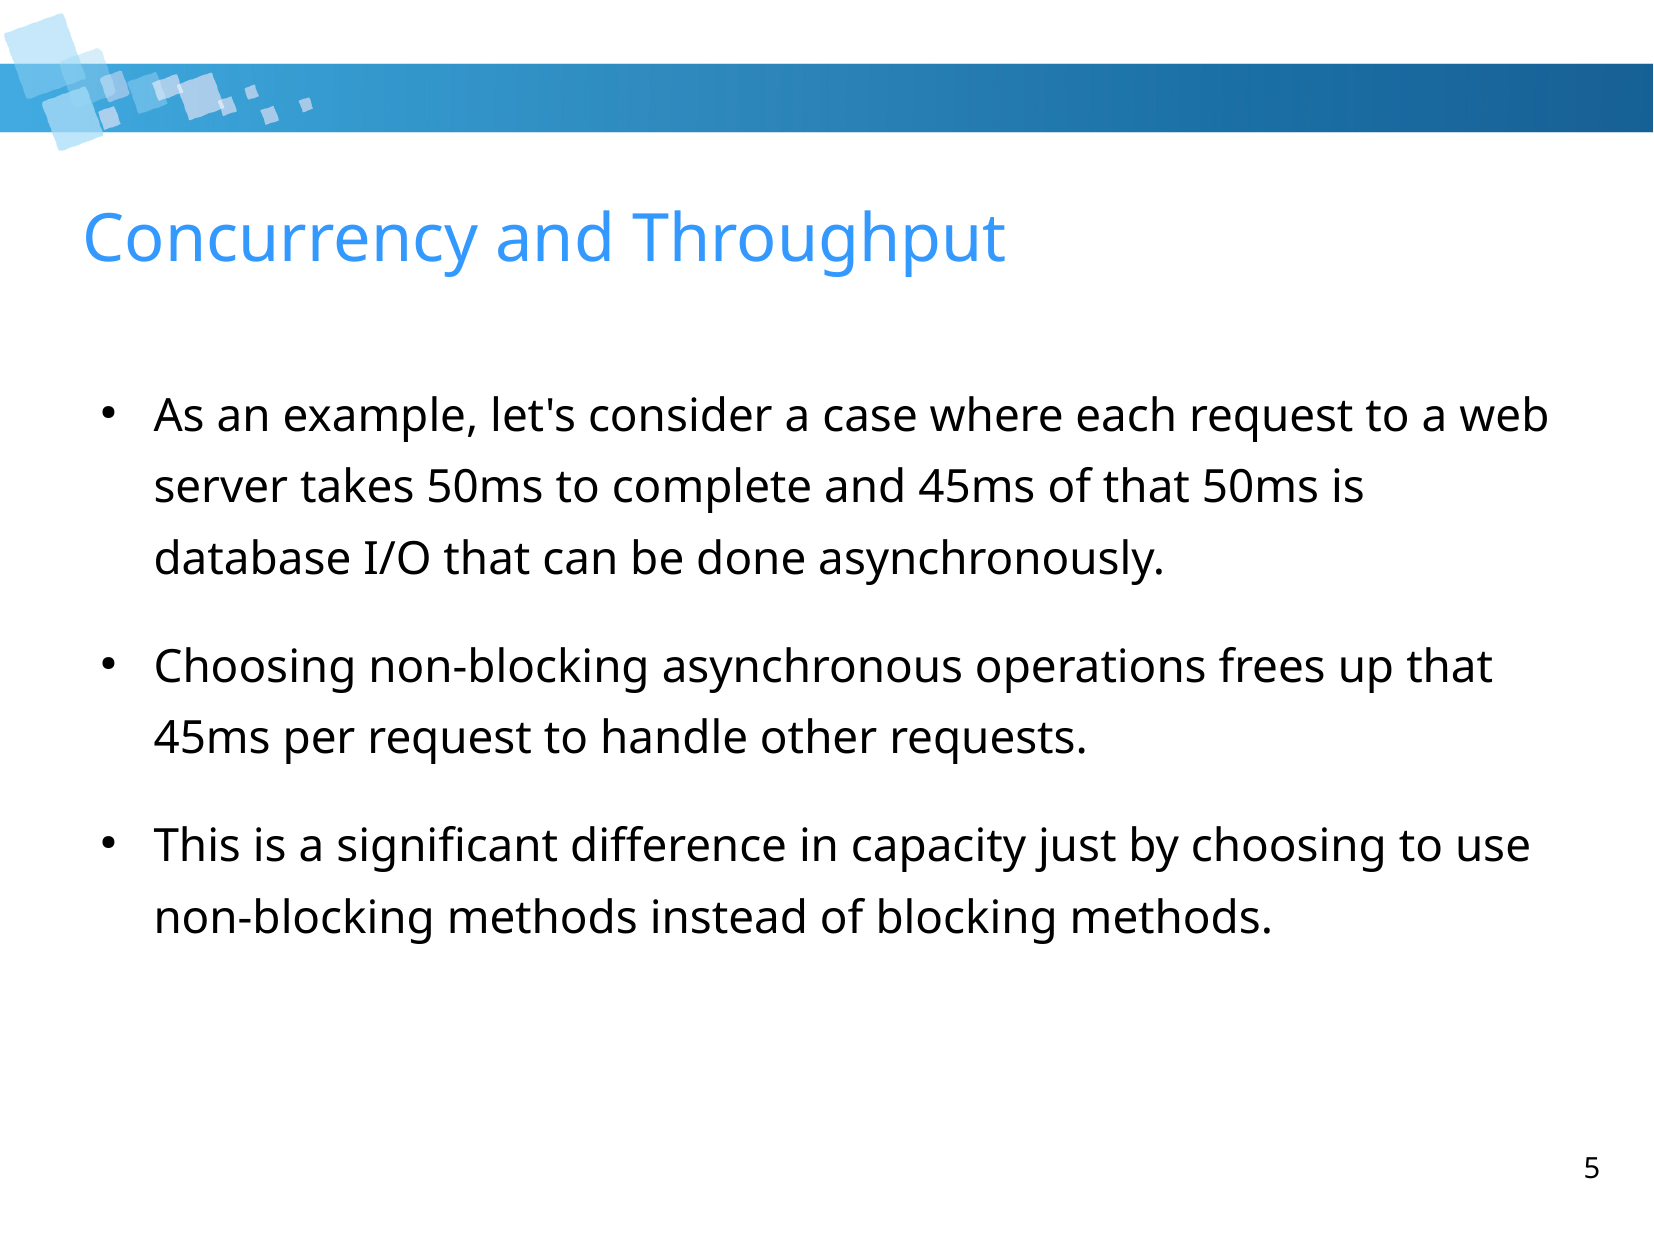

# Concurrency and Throughput
As an example, let's consider a case where each request to a web server takes 50ms to complete and 45ms of that 50ms is database I/O that can be done asynchronously.
Choosing non-blocking asynchronous operations frees up that 45ms per request to handle other requests.
This is a significant difference in capacity just by choosing to use non-blocking methods instead of blocking methods.
5